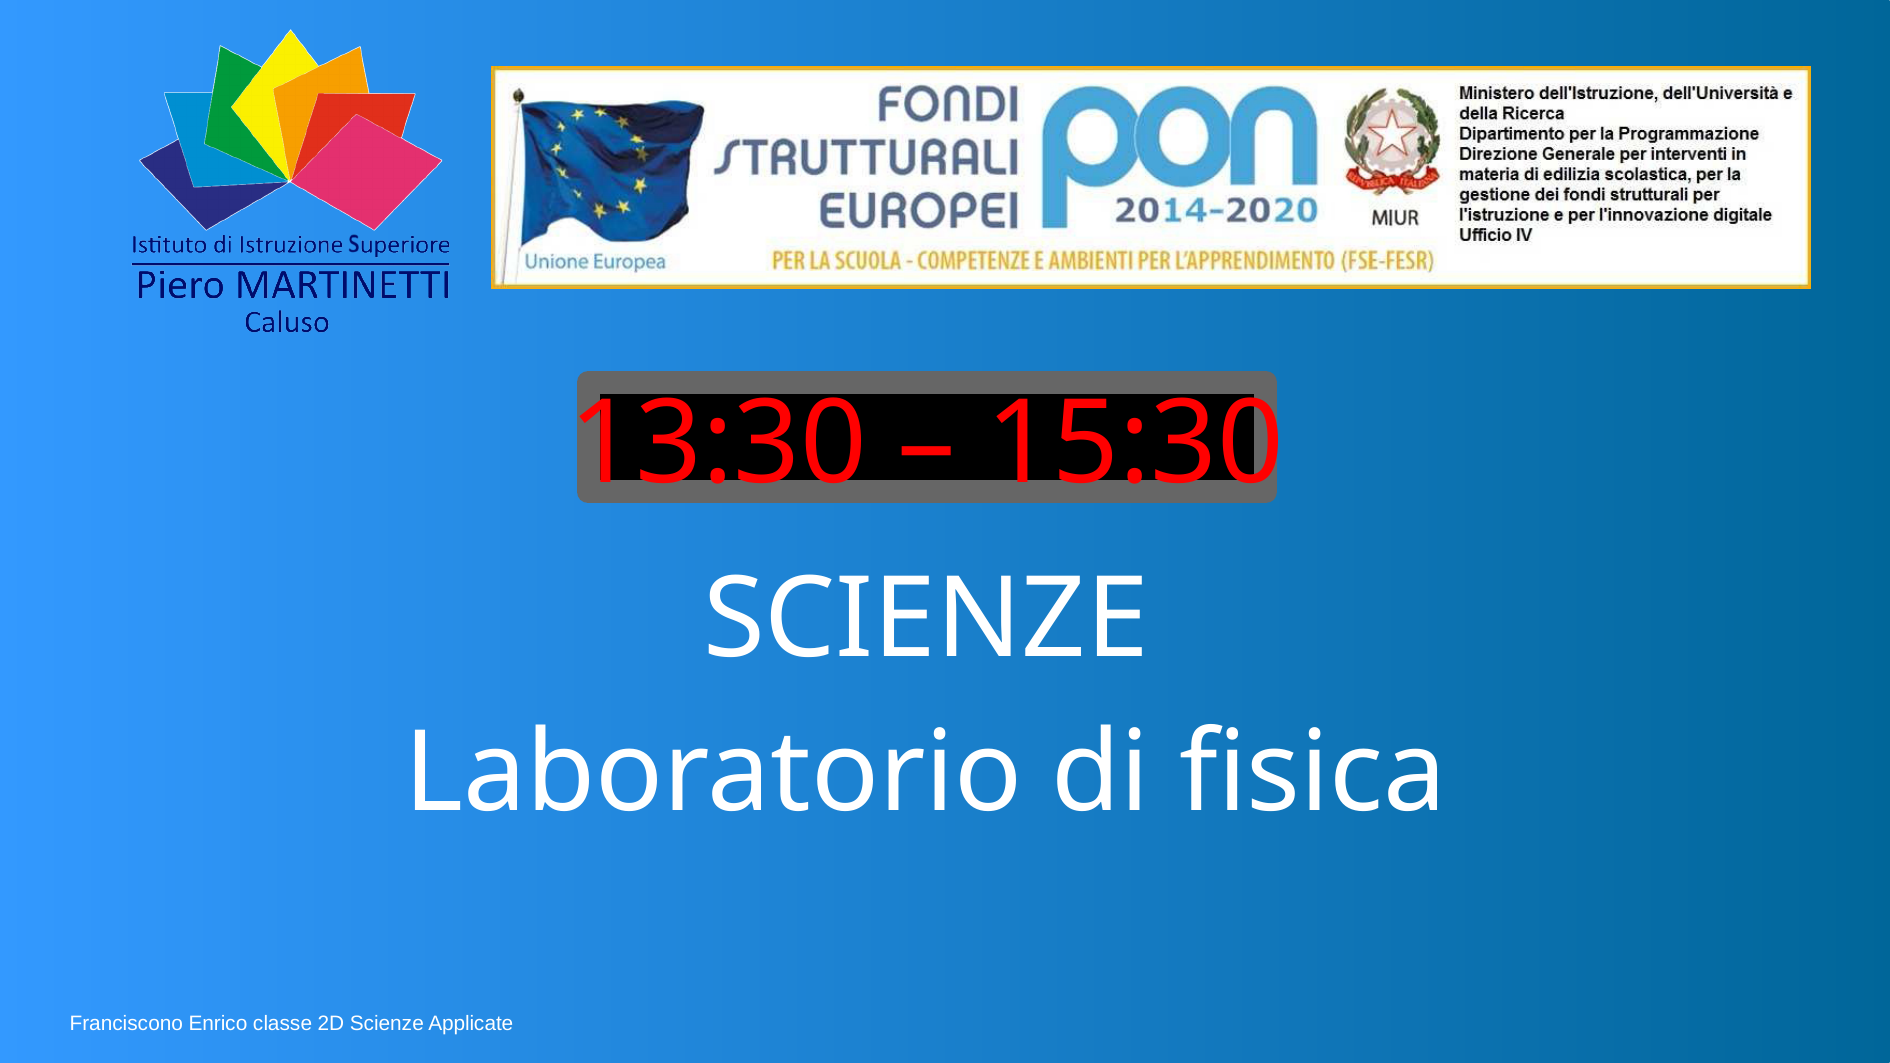

13:30 – 15:30
SCIENZE
Laboratorio di fisica
Franciscono Enrico classe 2D Scienze Applicate